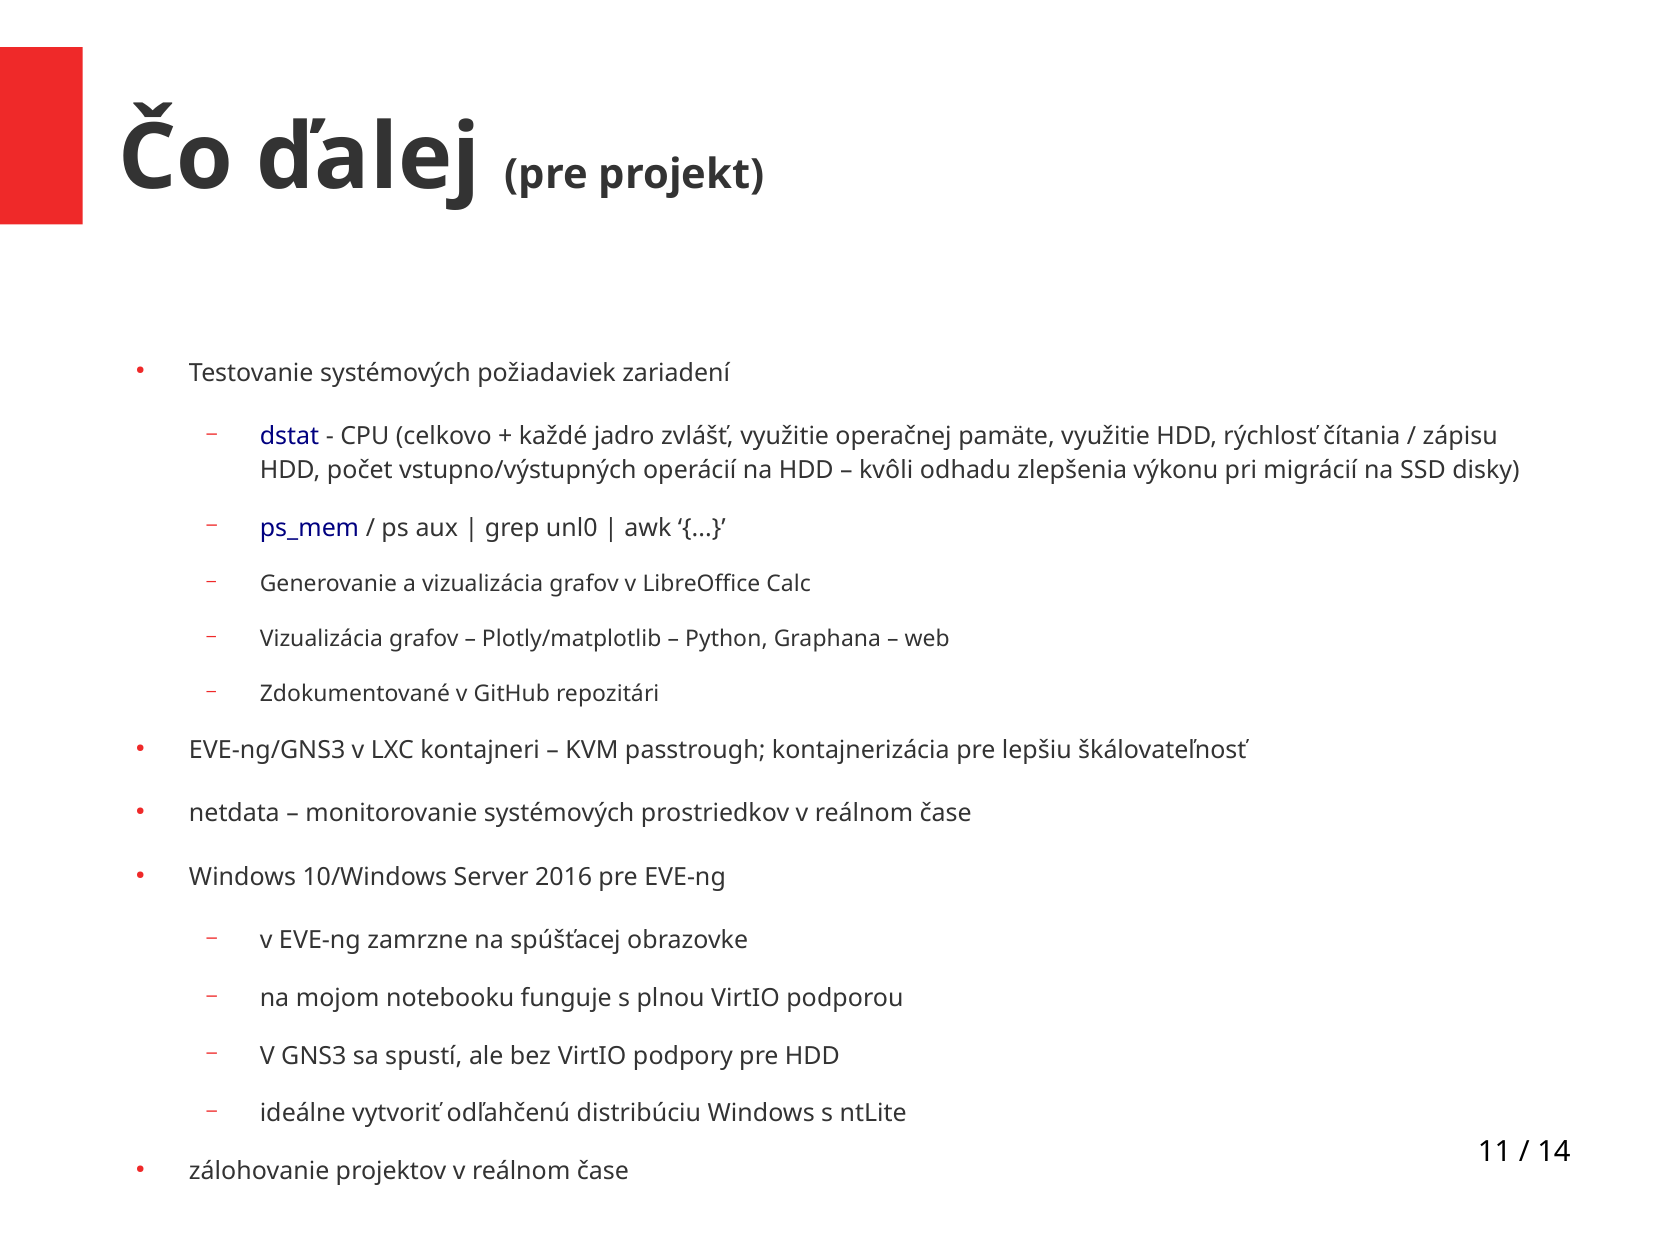

# Čo ďalej (pre projekt)
Testovanie systémových požiadaviek zariadení
dstat - CPU (celkovo + každé jadro zvlášť, využitie operačnej pamäte, využitie HDD, rýchlosť čítania / zápisu HDD, počet vstupno/výstupných operácií na HDD – kvôli odhadu zlepšenia výkonu pri migrácií na SSD disky)
ps_mem / ps aux | grep unl0 | awk ‘{...}’
Generovanie a vizualizácia grafov v LibreOffice Calc
Vizualizácia grafov – Plotly/matplotlib – Python, Graphana – web
Zdokumentované v GitHub repozitári
EVE-ng/GNS3 v LXC kontajneri – KVM passtrough; kontajnerizácia pre lepšiu škálovateľnosť
netdata – monitorovanie systémových prostriedkov v reálnom čase
Windows 10/Windows Server 2016 pre EVE-ng
v EVE-ng zamrzne na spúšťacej obrazovke
na mojom notebooku funguje s plnou VirtIO podporou
V GNS3 sa spustí, ale bez VirtIO podpory pre HDD
ideálne vytvoriť odľahčenú distribúciu Windows s ntLite
zálohovanie projektov v reálnom čase
11